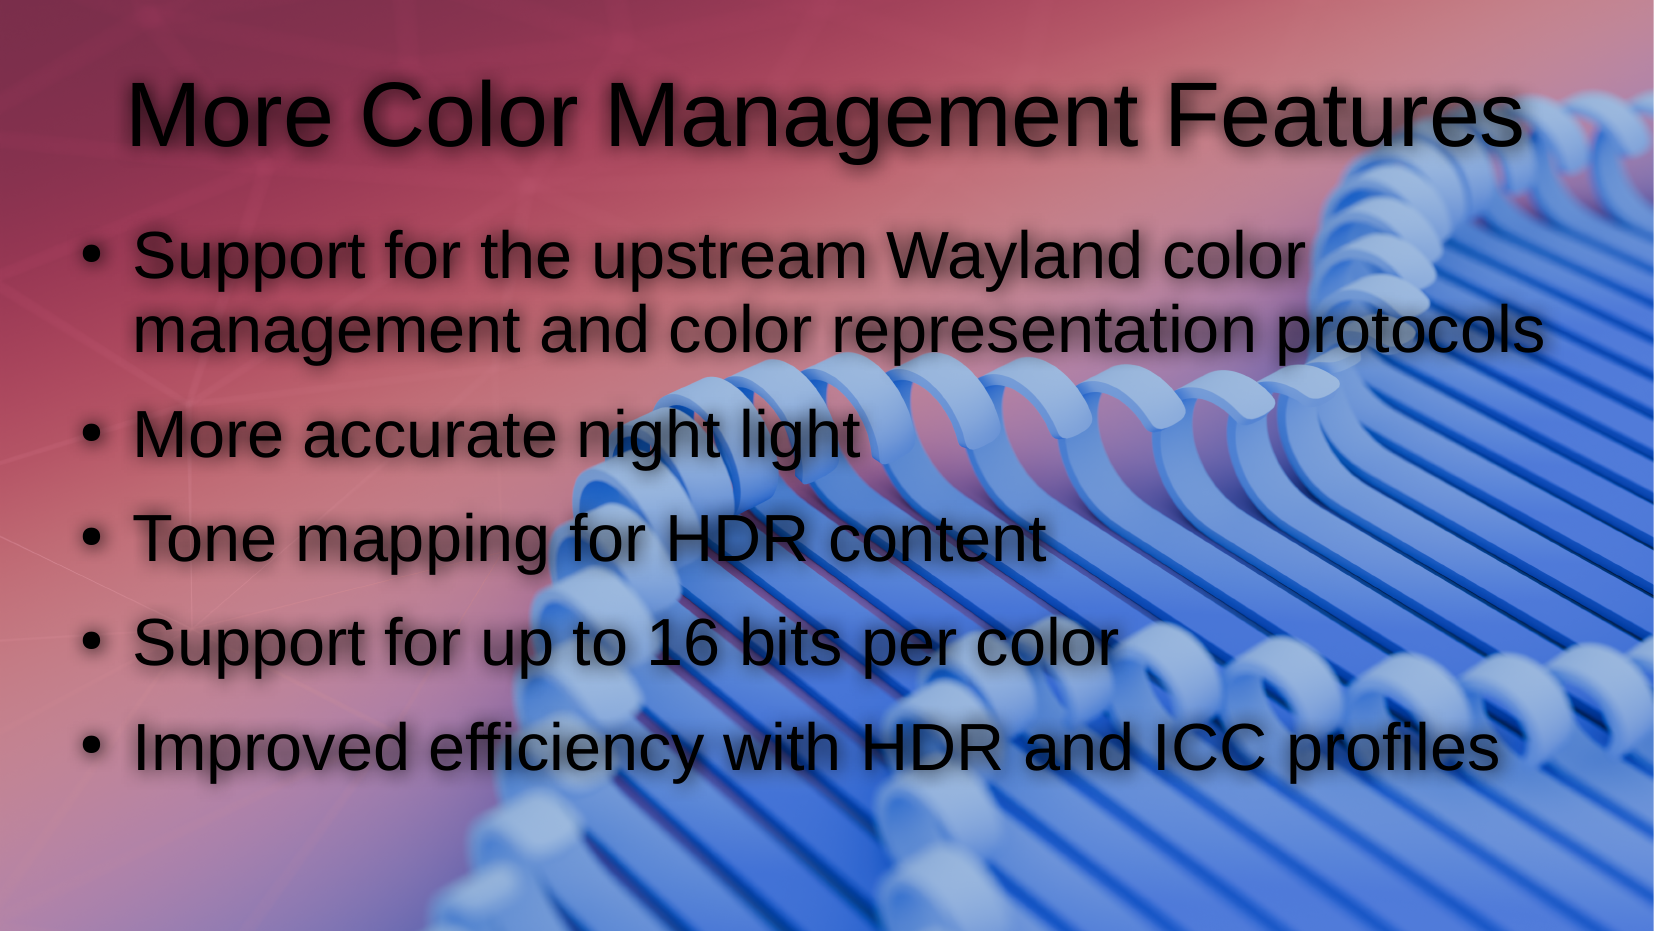

# More Color Management Features
Support for the upstream Wayland color management and color representation protocols
More accurate night light
Tone mapping for HDR content
Support for up to 16 bits per color
Improved efficiency with HDR and ICC profiles